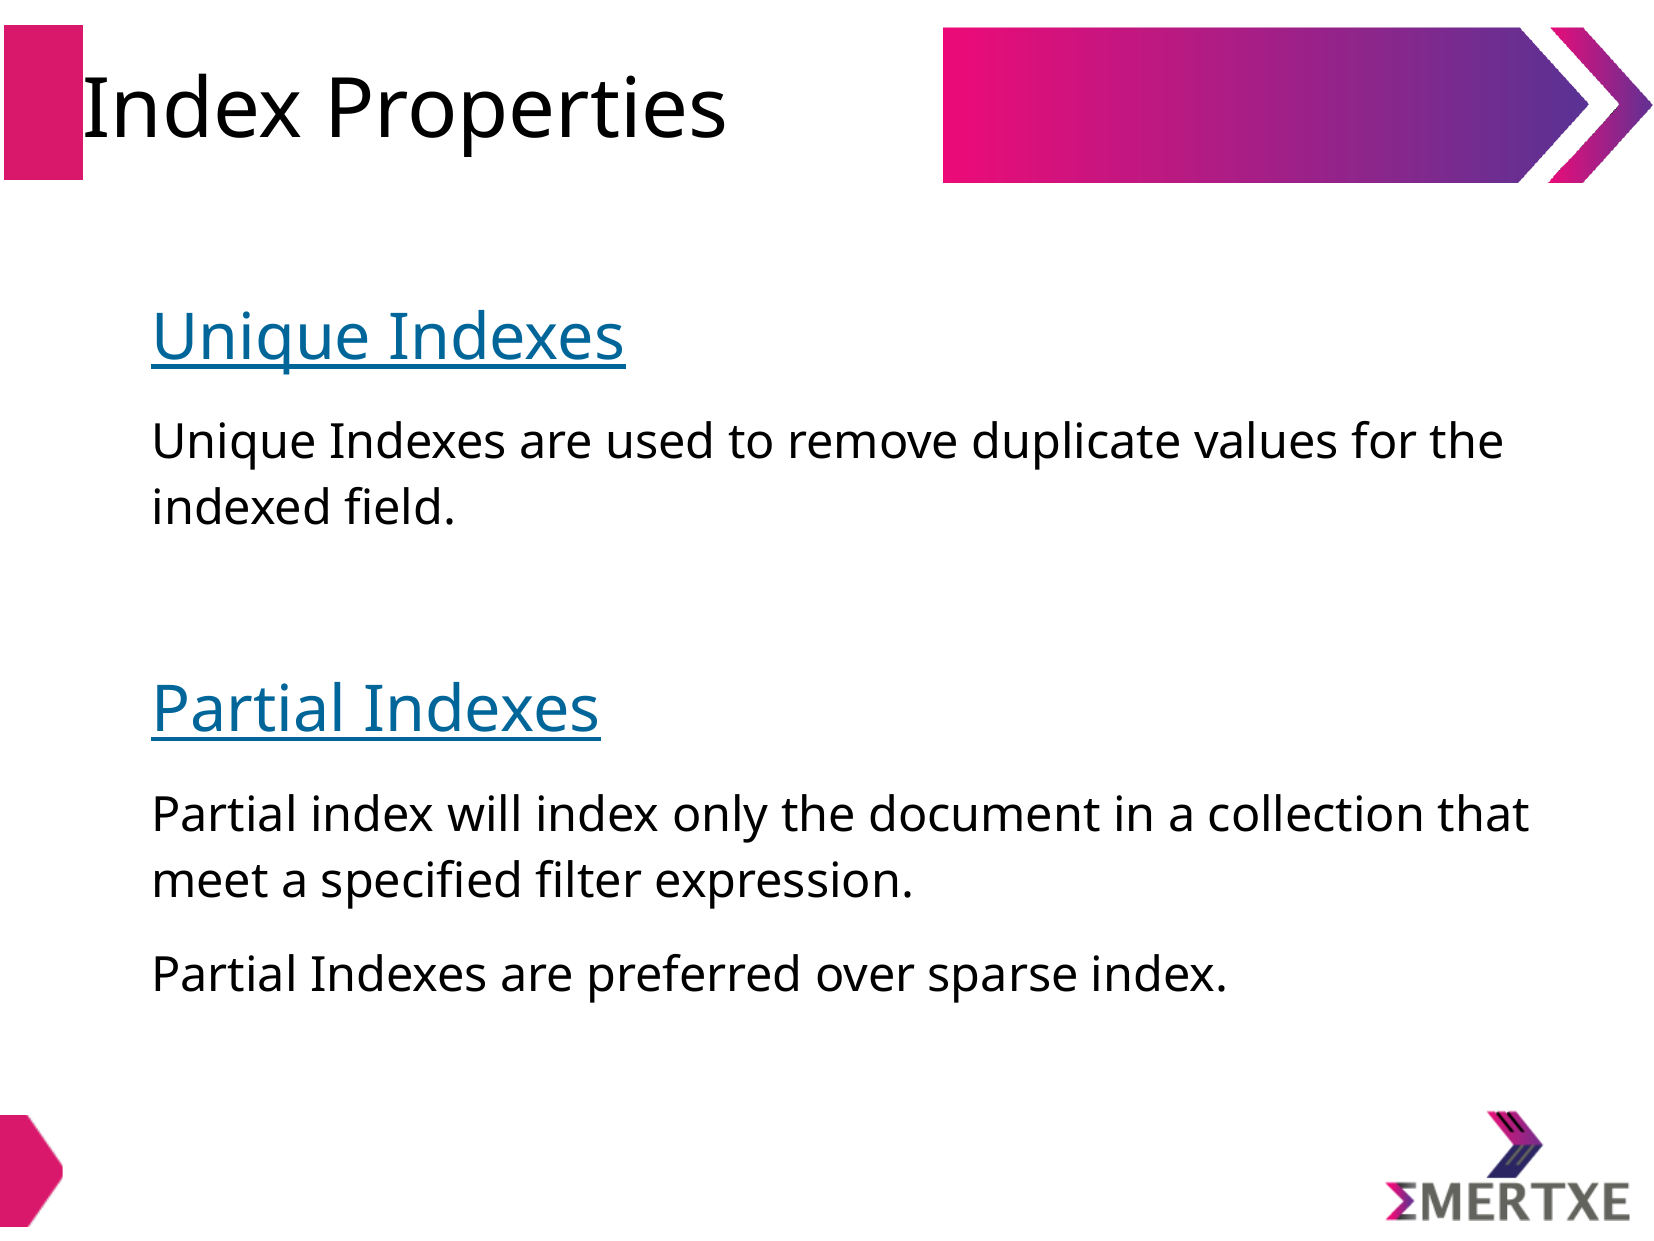

# Index Properties
Unique Indexes
Unique Indexes are used to remove duplicate values for the indexed field.
Partial Indexes
Partial index will index only the document in a collection that meet a specified filter expression.
Partial Indexes are preferred over sparse index.